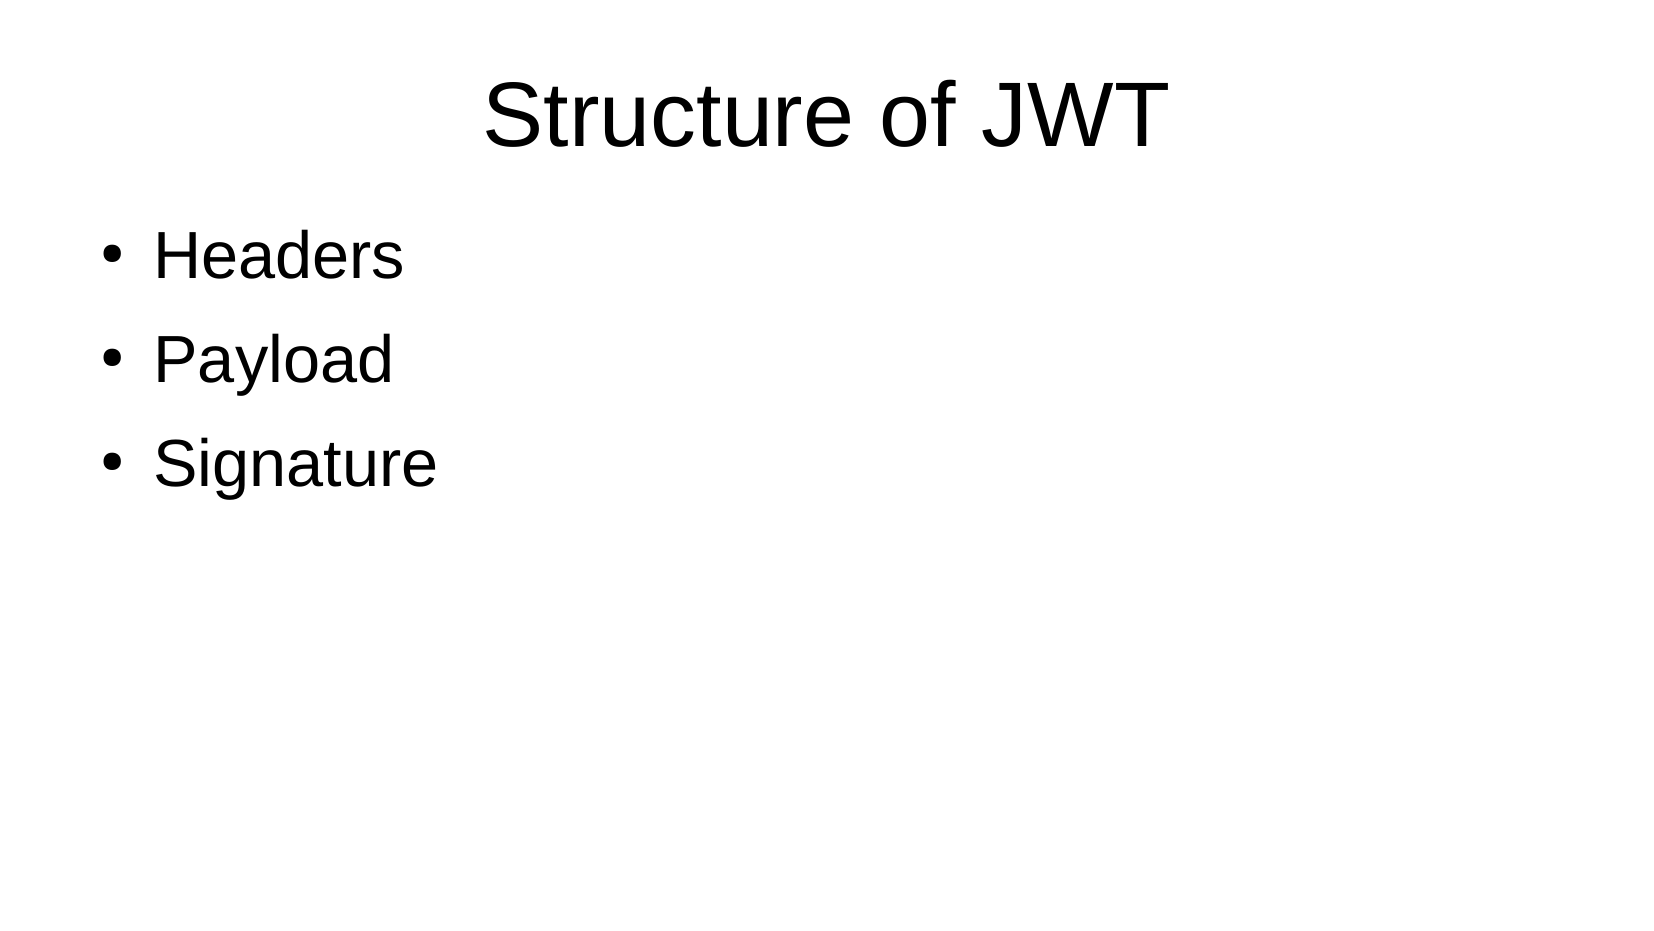

# Structure of JWT
Headers
Payload
Signature